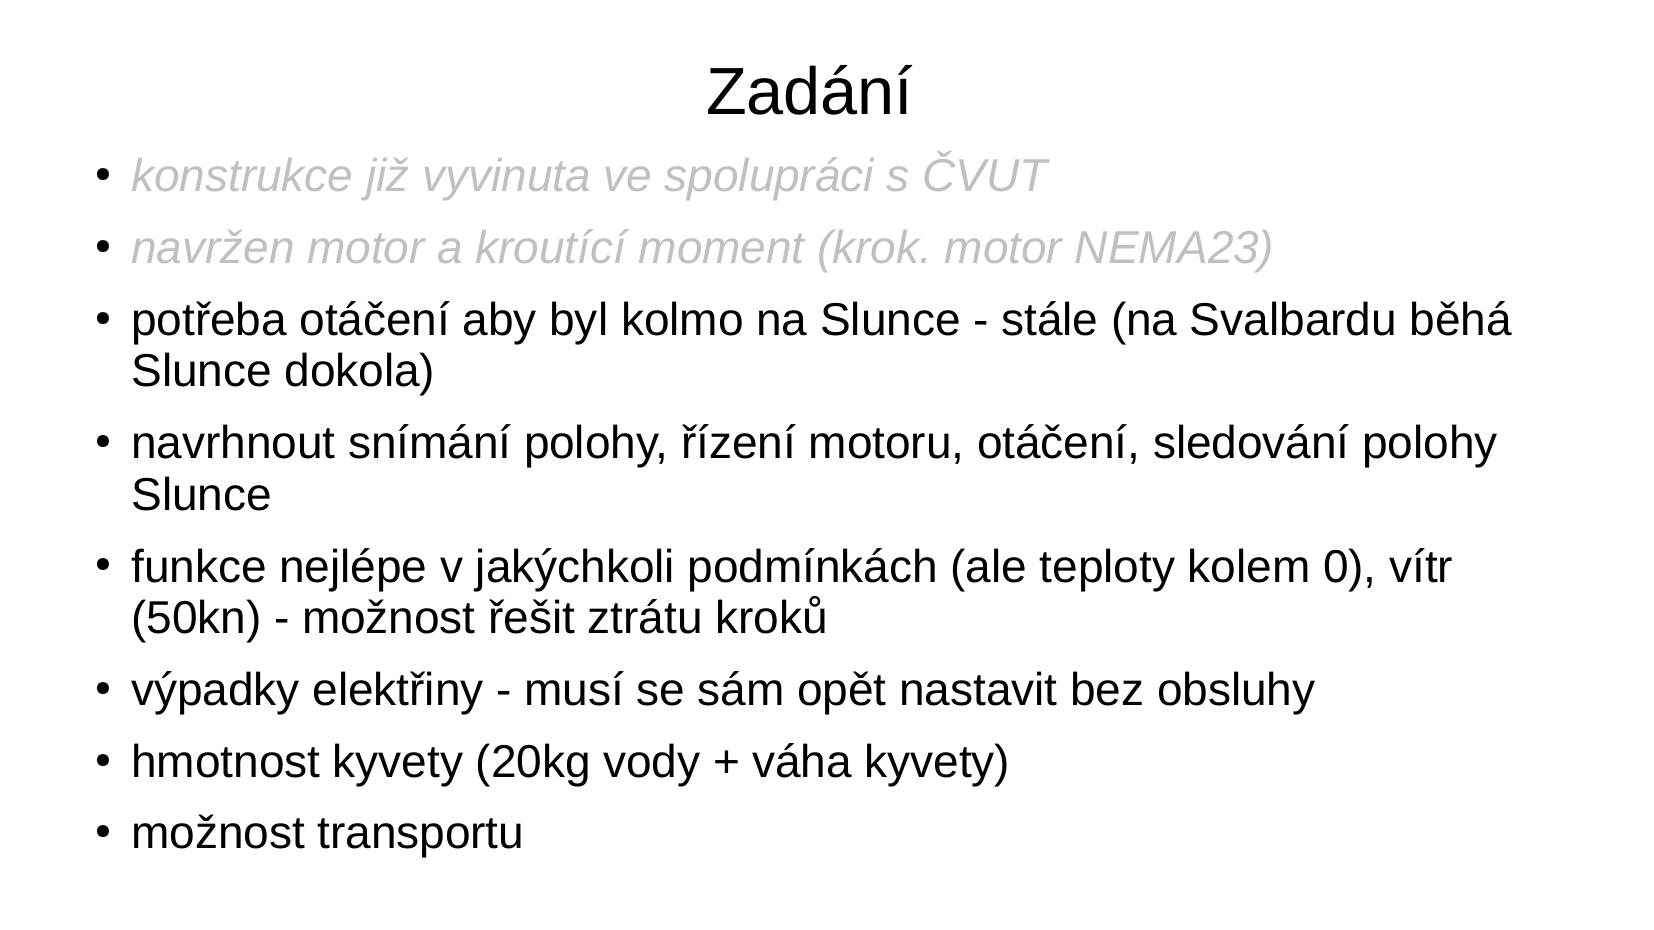

# Zadání
konstrukce již vyvinuta ve spolupráci s ČVUT
navržen motor a kroutící moment (krok. motor NEMA23)
potřeba otáčení aby byl kolmo na Slunce - stále (na Svalbardu běhá Slunce dokola)
navrhnout snímání polohy, řízení motoru, otáčení, sledování polohy Slunce
funkce nejlépe v jakýchkoli podmínkách (ale teploty kolem 0), vítr (50kn) - možnost řešit ztrátu kroků
výpadky elektřiny - musí se sám opět nastavit bez obsluhy
hmotnost kyvety (20kg vody + váha kyvety)
možnost transportu